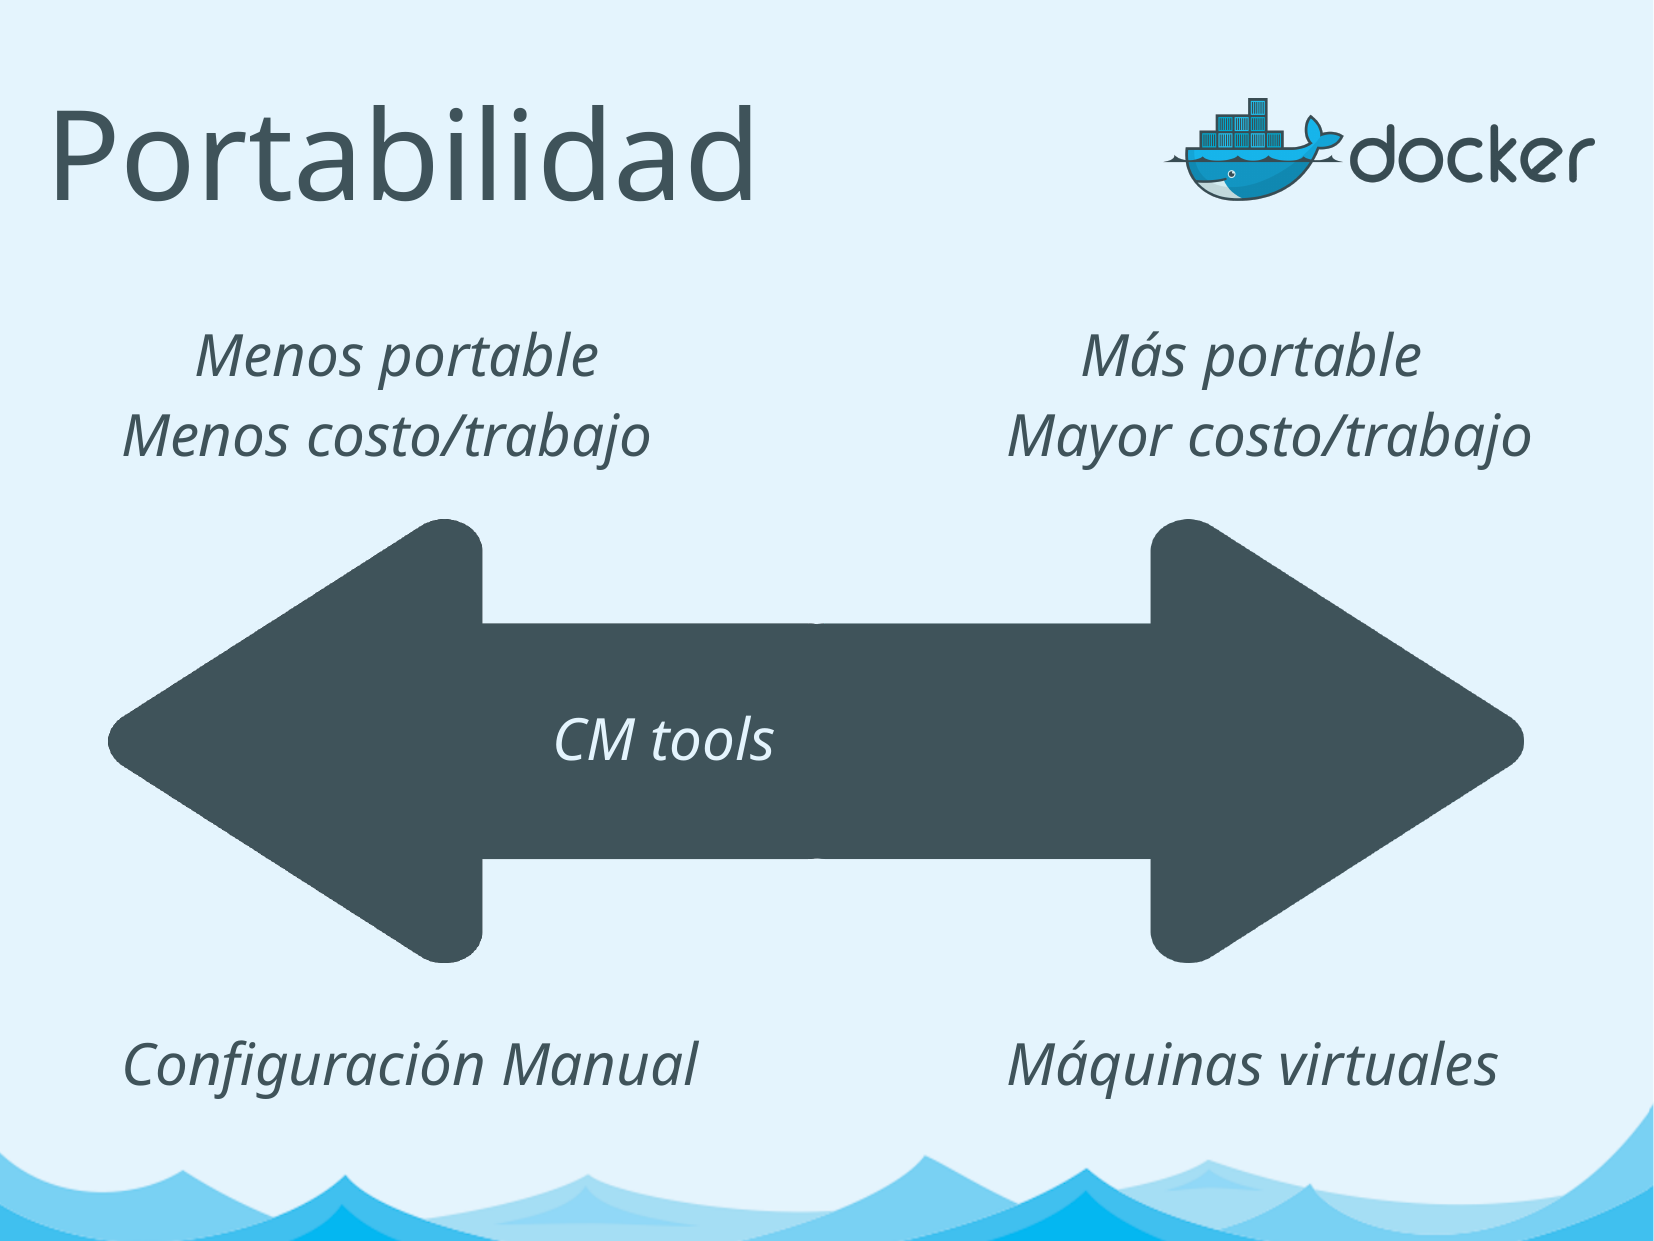

Portabilidad
	Menos portable							Más portable
Menos costo/trabajo					Mayor costo/trabajo
CM tools
Configuración Manual					Máquinas virtuales